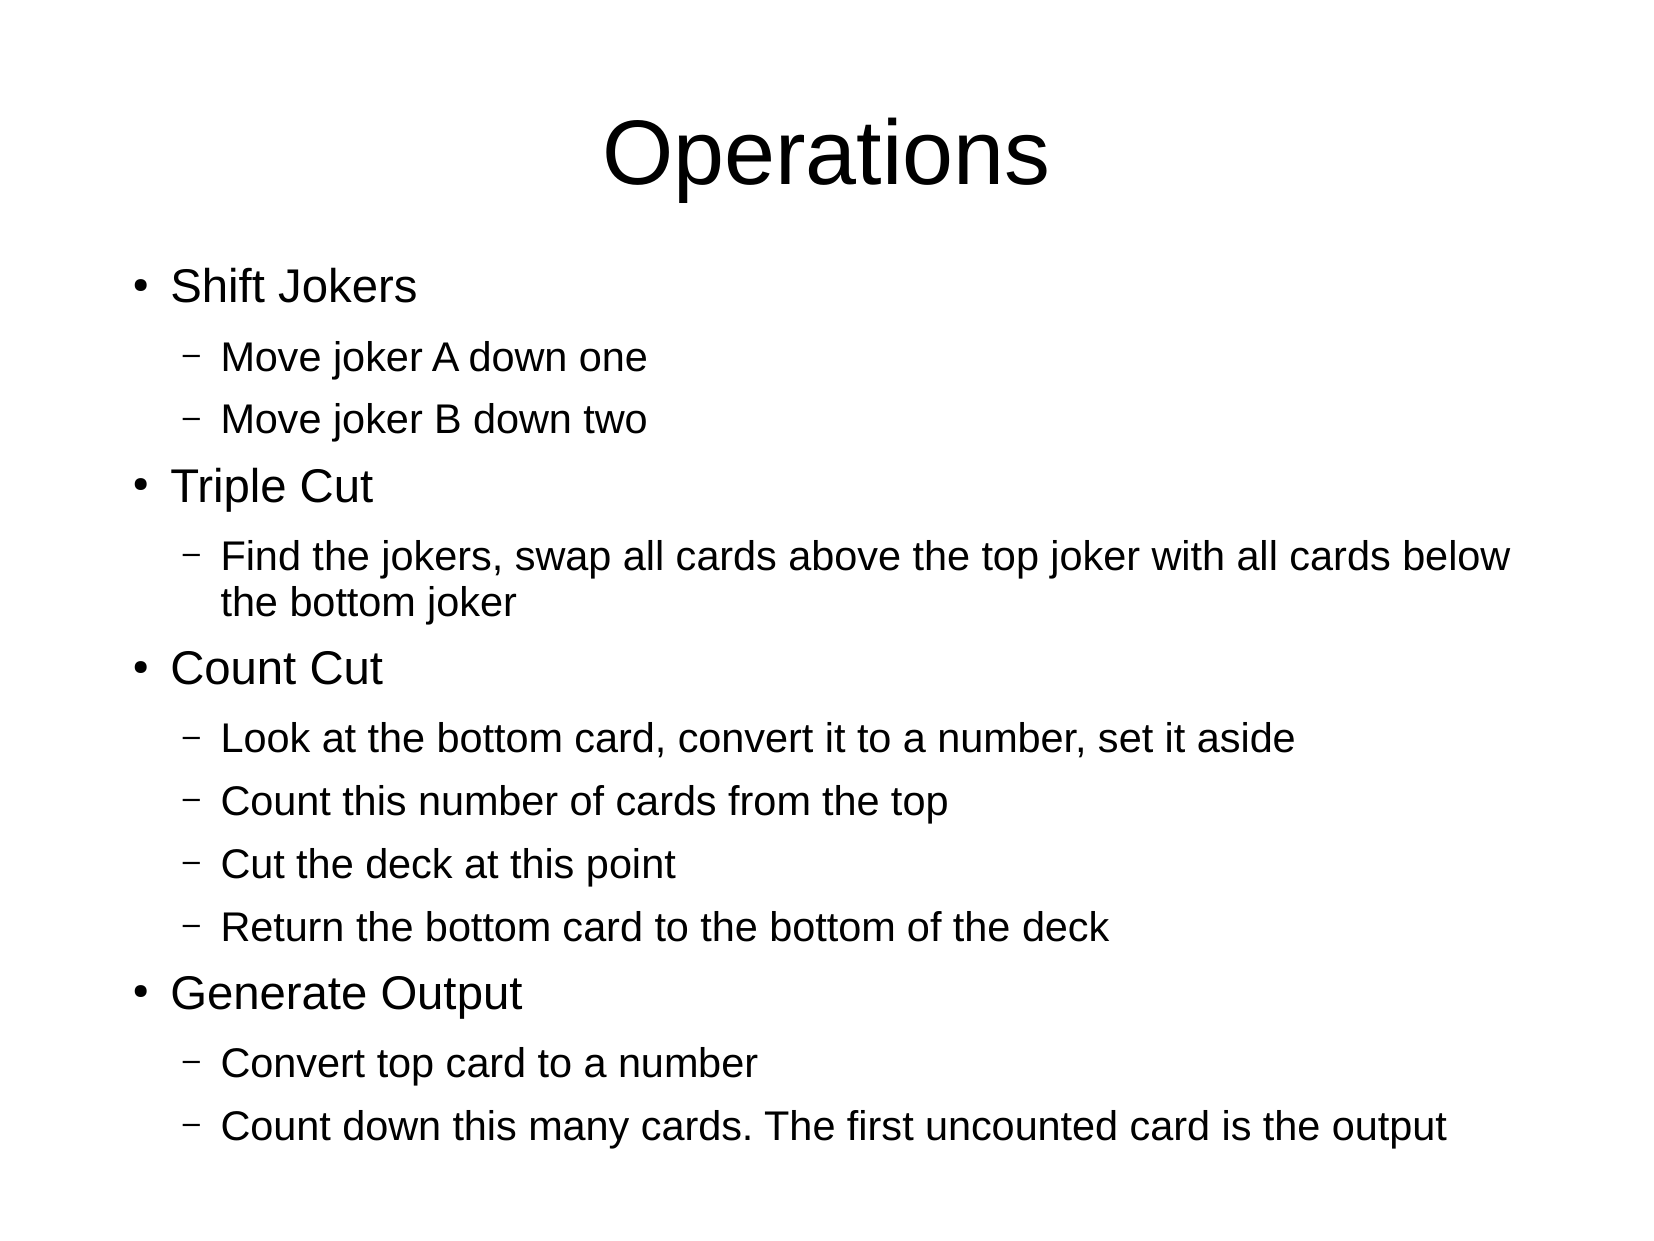

# Operations
Shift Jokers
Move joker A down one
Move joker B down two
Triple Cut
Find the jokers, swap all cards above the top joker with all cards below the bottom joker
Count Cut
Look at the bottom card, convert it to a number, set it aside
Count this number of cards from the top
Cut the deck at this point
Return the bottom card to the bottom of the deck
Generate Output
Convert top card to a number
Count down this many cards. The first uncounted card is the output